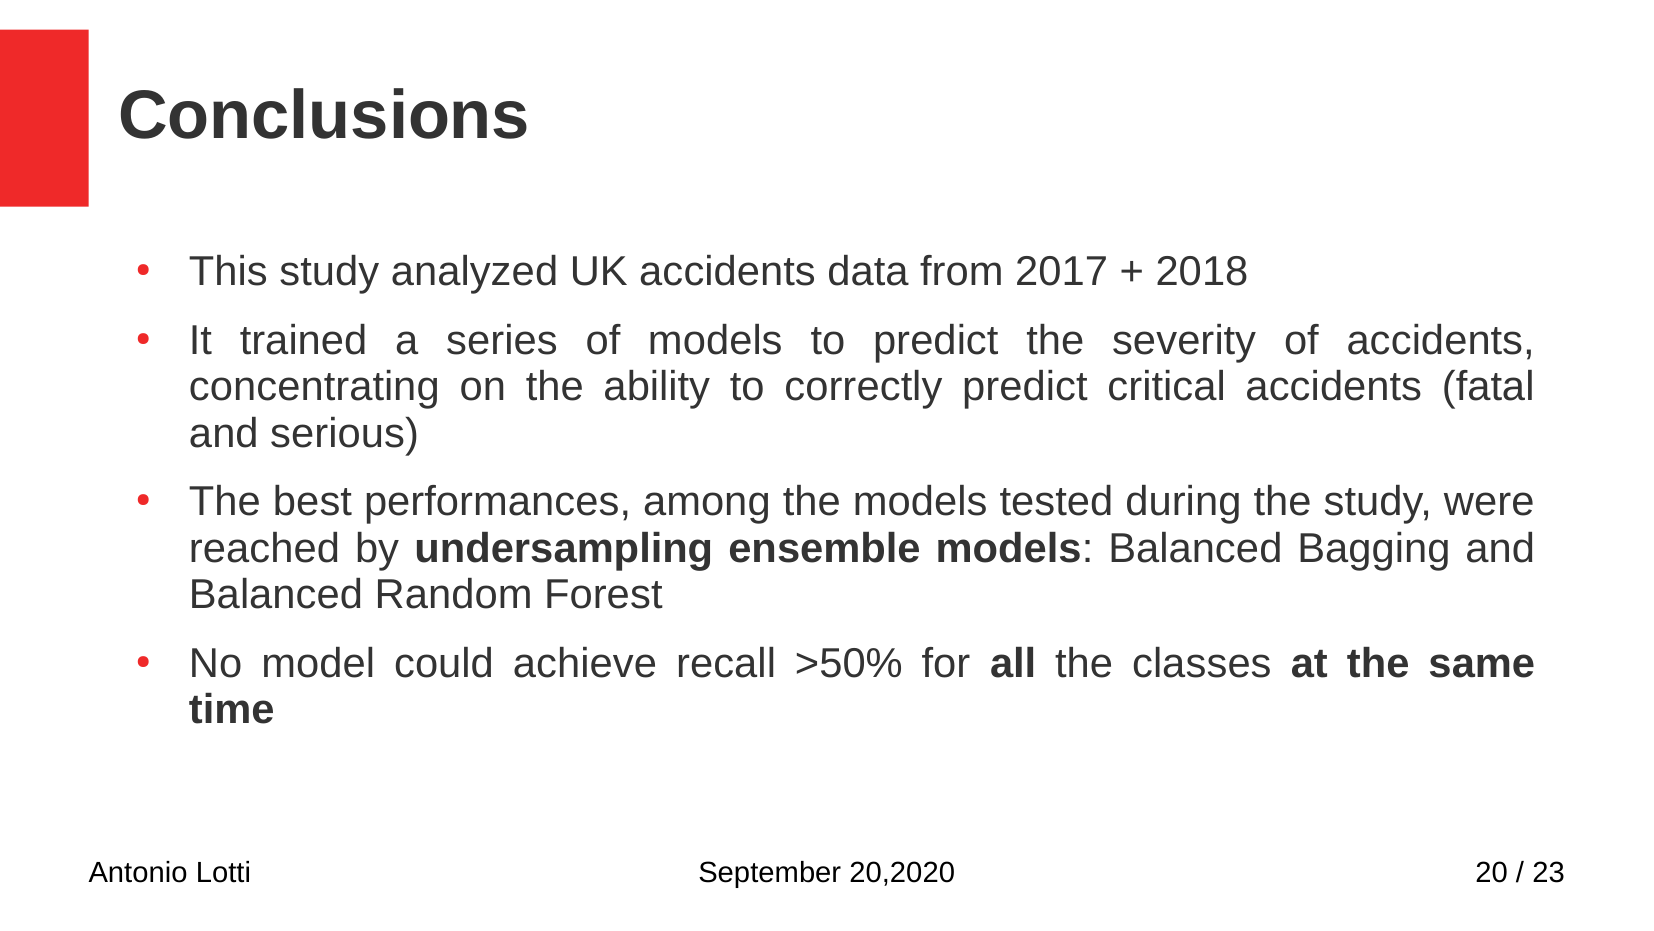

# Conclusions
This study analyzed UK accidents data from 2017 + 2018
It trained a series of models to predict the severity of accidents, concentrating on the ability to correctly predict critical accidents (fatal and serious)
The best performances, among the models tested during the study, were reached by undersampling ensemble models: Balanced Bagging and Balanced Random Forest
No model could achieve recall >50% for all the classes at the same time
20